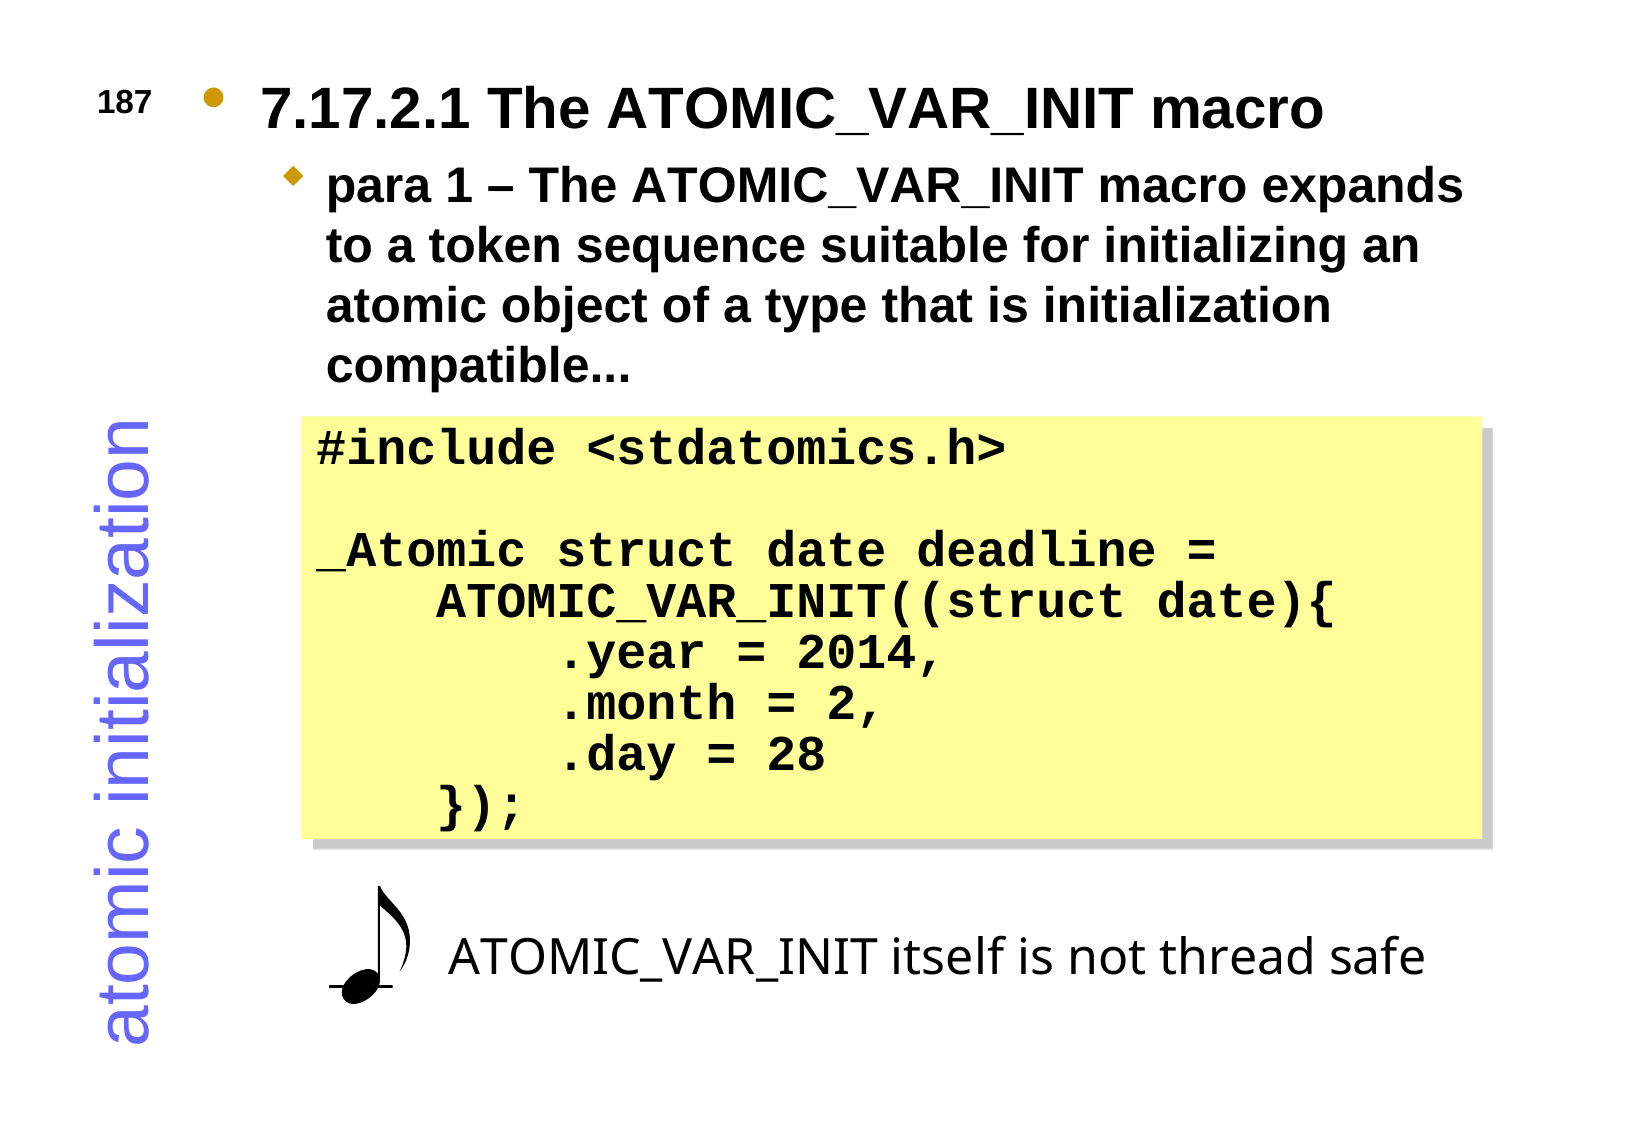

187
7.17.2.1 The ATOMIC_VAR_INIT macro
para 1 – The ATOMIC_VAR_INIT macro expands to a token sequence suitable for initializing an atomic object of a type that is initialization compatible...
#include <stdatomics.h>
_Atomic struct date deadline =
 ATOMIC_VAR_INIT((struct date){
 .year = 2014,
 .month = 2,
 .day = 28
 });
# atomic initialization
ATOMIC_VAR_INIT itself is not thread safe